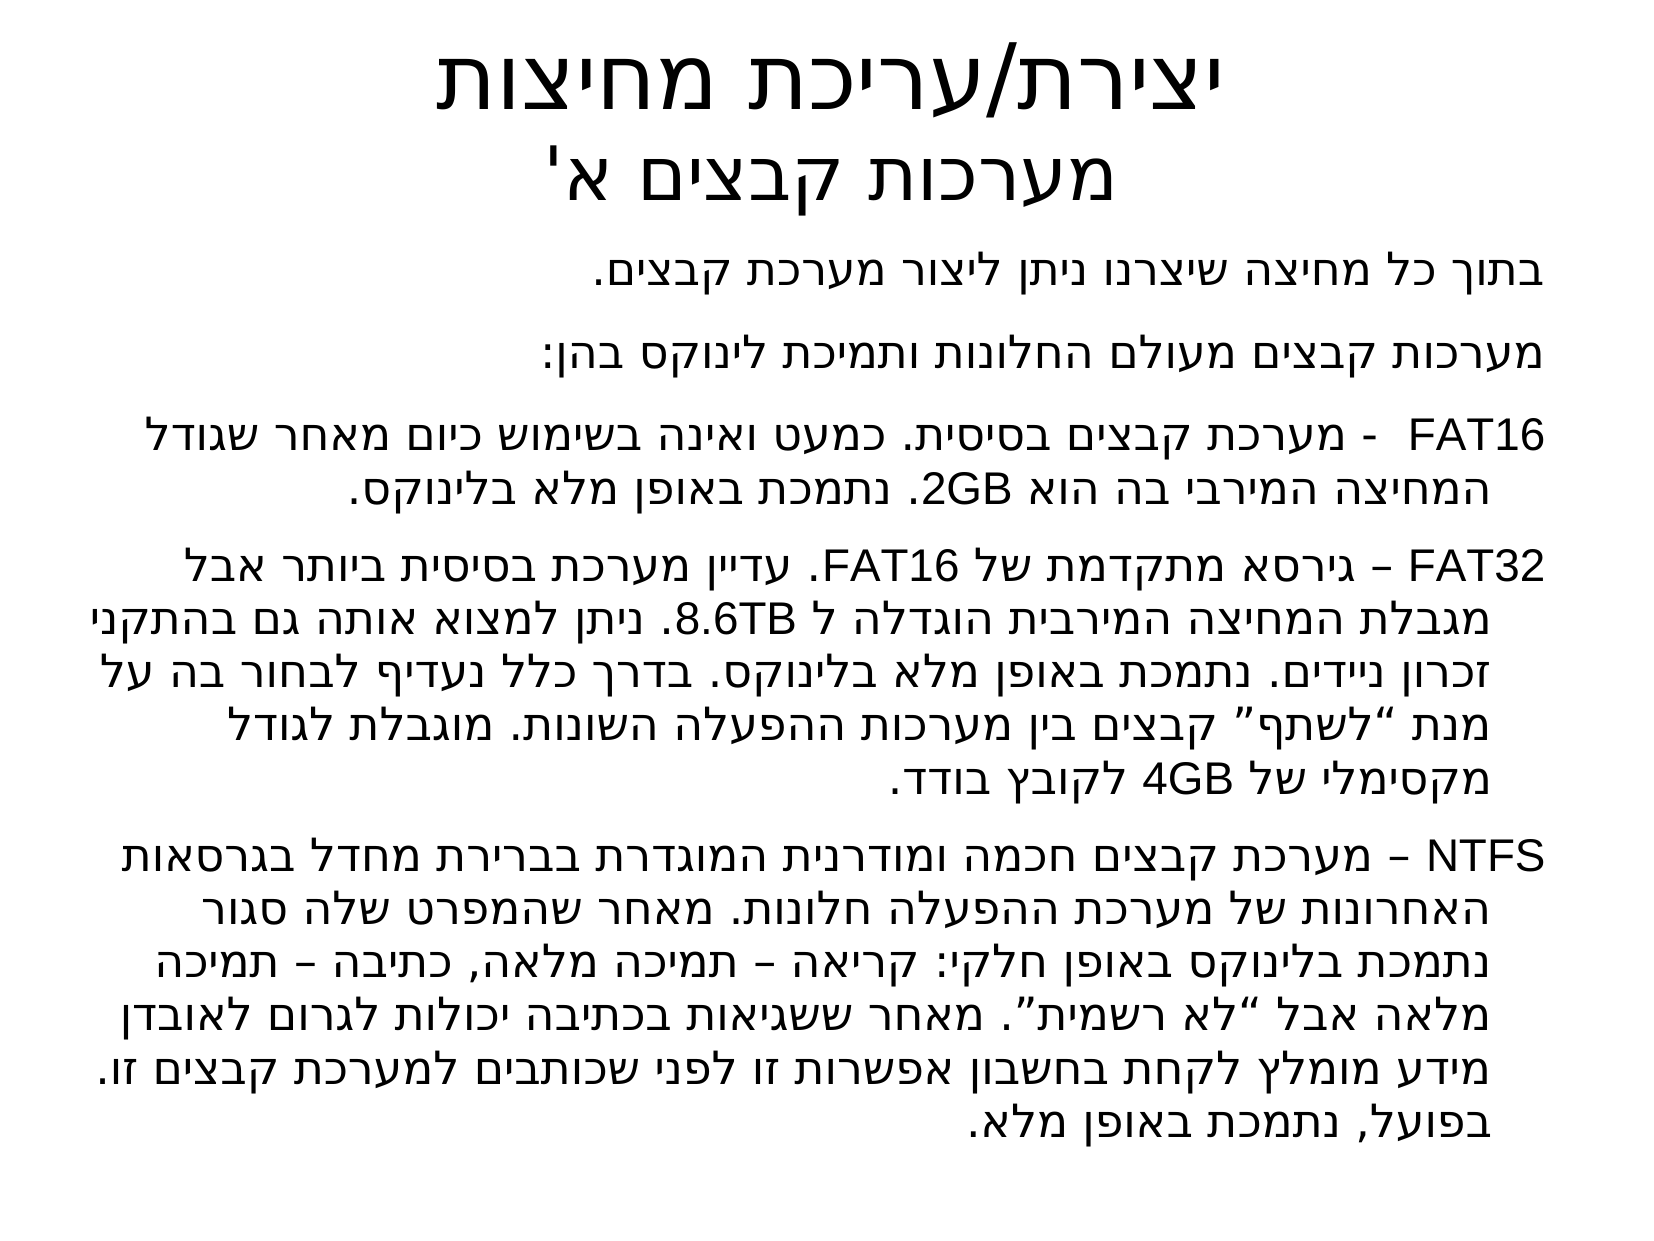

# יצירת/עריכת מחיצות מערכות קבצים א'
בתוך כל מחיצה שיצרנו ניתן ליצור מערכת קבצים.
מערכות קבצים מעולם החלונות ותמיכת לינוקס בהן:
FAT16 - מערכת קבצים בסיסית. כמעט ואינה בשימוש כיום מאחר שגודל המחיצה המירבי בה הוא 2GB. נתמכת באופן מלא בלינוקס.
FAT32 – גירסא מתקדמת של FAT16. עדיין מערכת בסיסית ביותר אבל מגבלת המחיצה המירבית הוגדלה ל 8.6TB. ניתן למצוא אותה גם בהתקני זכרון ניידים. נתמכת באופן מלא בלינוקס. בדרך כלל נעדיף לבחור בה על מנת “לשתף” קבצים בין מערכות ההפעלה השונות. מוגבלת לגודל מקסימלי של 4GB לקובץ בודד.
NTFS – מערכת קבצים חכמה ומודרנית המוגדרת בברירת מחדל בגרסאות האחרונות של מערכת ההפעלה חלונות. מאחר שהמפרט שלה סגור נתמכת בלינוקס באופן חלקי: קריאה – תמיכה מלאה, כתיבה – תמיכה מלאה אבל “לא רשמית”. מאחר ששגיאות בכתיבה יכולות לגרום לאובדן מידע מומלץ לקחת בחשבון אפשרות זו לפני שכותבים למערכת קבצים זו. בפועל, נתמכת באופן מלא.